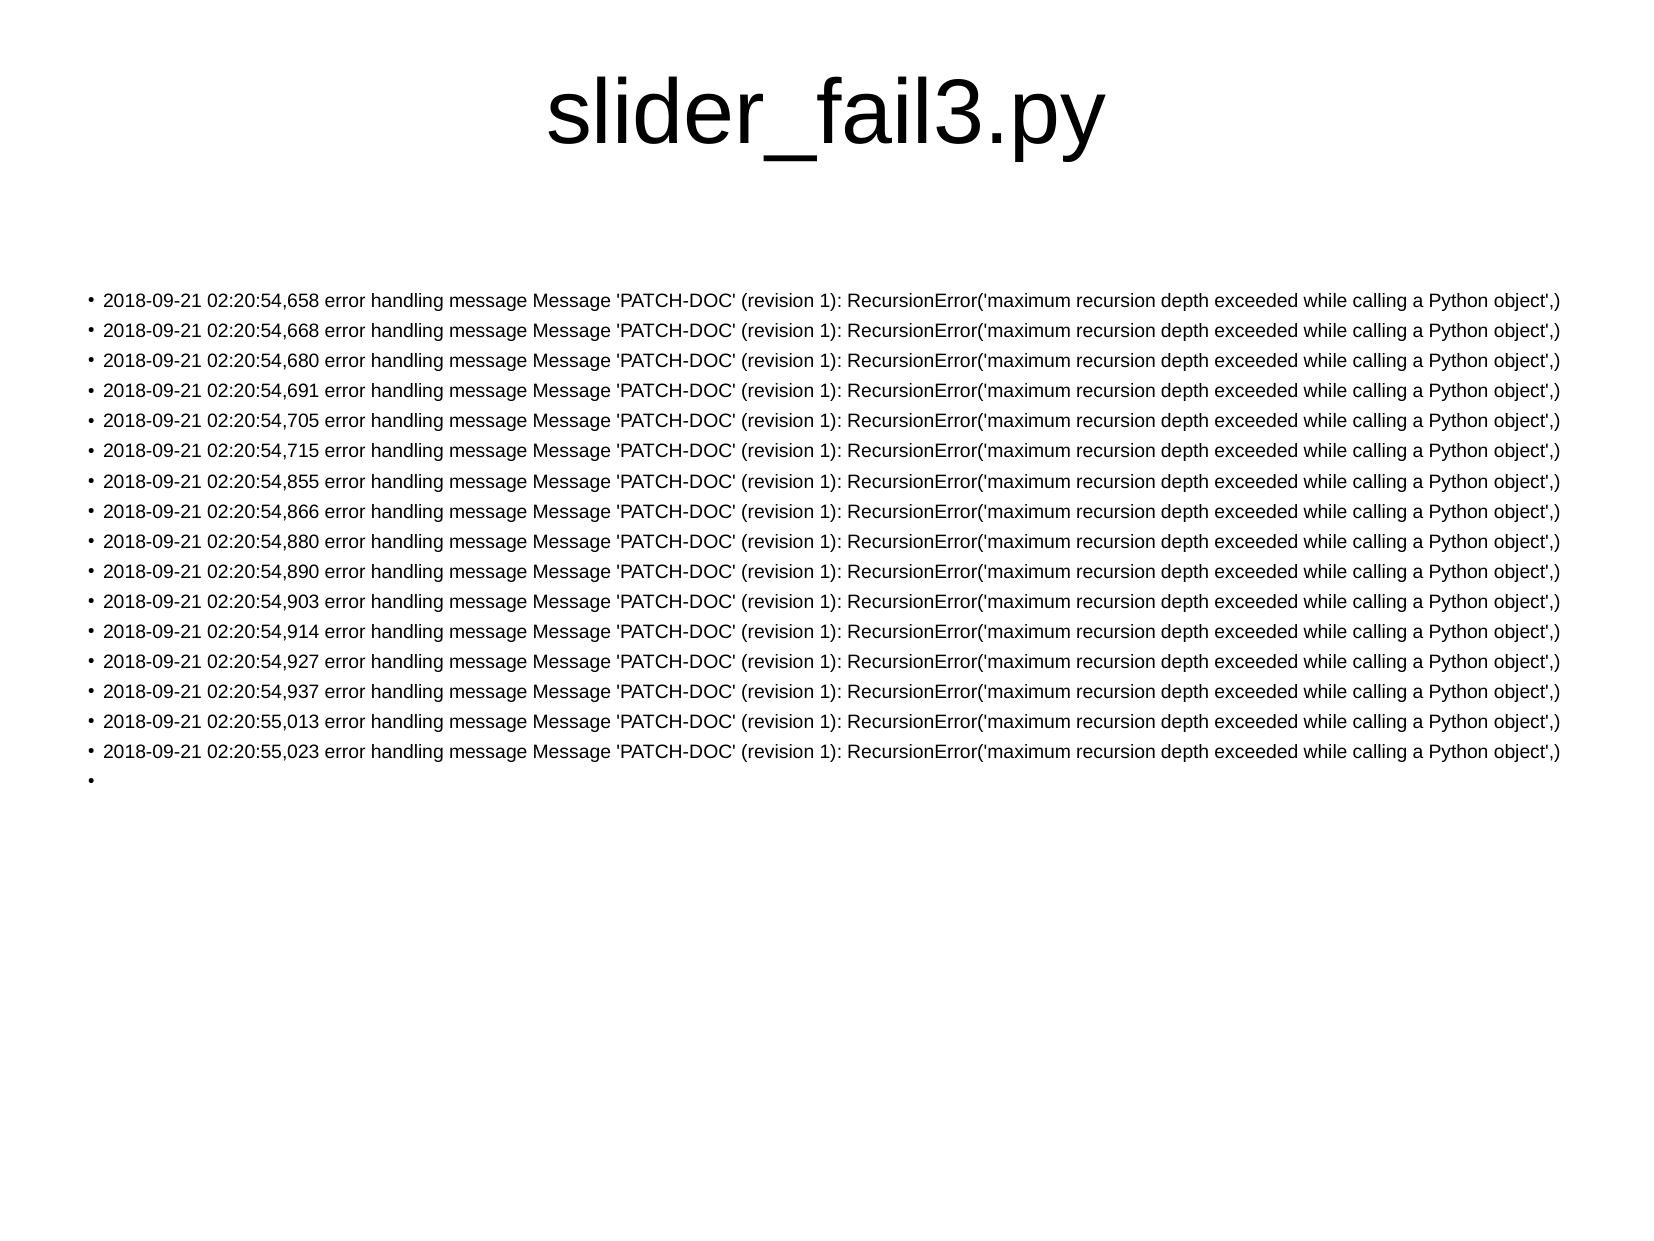

# slider_fail3.py
2018-09-21 02:20:54,658 error handling message Message 'PATCH-DOC' (revision 1): RecursionError('maximum recursion depth exceeded while calling a Python object',)
2018-09-21 02:20:54,668 error handling message Message 'PATCH-DOC' (revision 1): RecursionError('maximum recursion depth exceeded while calling a Python object',)
2018-09-21 02:20:54,680 error handling message Message 'PATCH-DOC' (revision 1): RecursionError('maximum recursion depth exceeded while calling a Python object',)
2018-09-21 02:20:54,691 error handling message Message 'PATCH-DOC' (revision 1): RecursionError('maximum recursion depth exceeded while calling a Python object',)
2018-09-21 02:20:54,705 error handling message Message 'PATCH-DOC' (revision 1): RecursionError('maximum recursion depth exceeded while calling a Python object',)
2018-09-21 02:20:54,715 error handling message Message 'PATCH-DOC' (revision 1): RecursionError('maximum recursion depth exceeded while calling a Python object',)
2018-09-21 02:20:54,855 error handling message Message 'PATCH-DOC' (revision 1): RecursionError('maximum recursion depth exceeded while calling a Python object',)
2018-09-21 02:20:54,866 error handling message Message 'PATCH-DOC' (revision 1): RecursionError('maximum recursion depth exceeded while calling a Python object',)
2018-09-21 02:20:54,880 error handling message Message 'PATCH-DOC' (revision 1): RecursionError('maximum recursion depth exceeded while calling a Python object',)
2018-09-21 02:20:54,890 error handling message Message 'PATCH-DOC' (revision 1): RecursionError('maximum recursion depth exceeded while calling a Python object',)
2018-09-21 02:20:54,903 error handling message Message 'PATCH-DOC' (revision 1): RecursionError('maximum recursion depth exceeded while calling a Python object',)
2018-09-21 02:20:54,914 error handling message Message 'PATCH-DOC' (revision 1): RecursionError('maximum recursion depth exceeded while calling a Python object',)
2018-09-21 02:20:54,927 error handling message Message 'PATCH-DOC' (revision 1): RecursionError('maximum recursion depth exceeded while calling a Python object',)
2018-09-21 02:20:54,937 error handling message Message 'PATCH-DOC' (revision 1): RecursionError('maximum recursion depth exceeded while calling a Python object',)
2018-09-21 02:20:55,013 error handling message Message 'PATCH-DOC' (revision 1): RecursionError('maximum recursion depth exceeded while calling a Python object',)
2018-09-21 02:20:55,023 error handling message Message 'PATCH-DOC' (revision 1): RecursionError('maximum recursion depth exceeded while calling a Python object',)